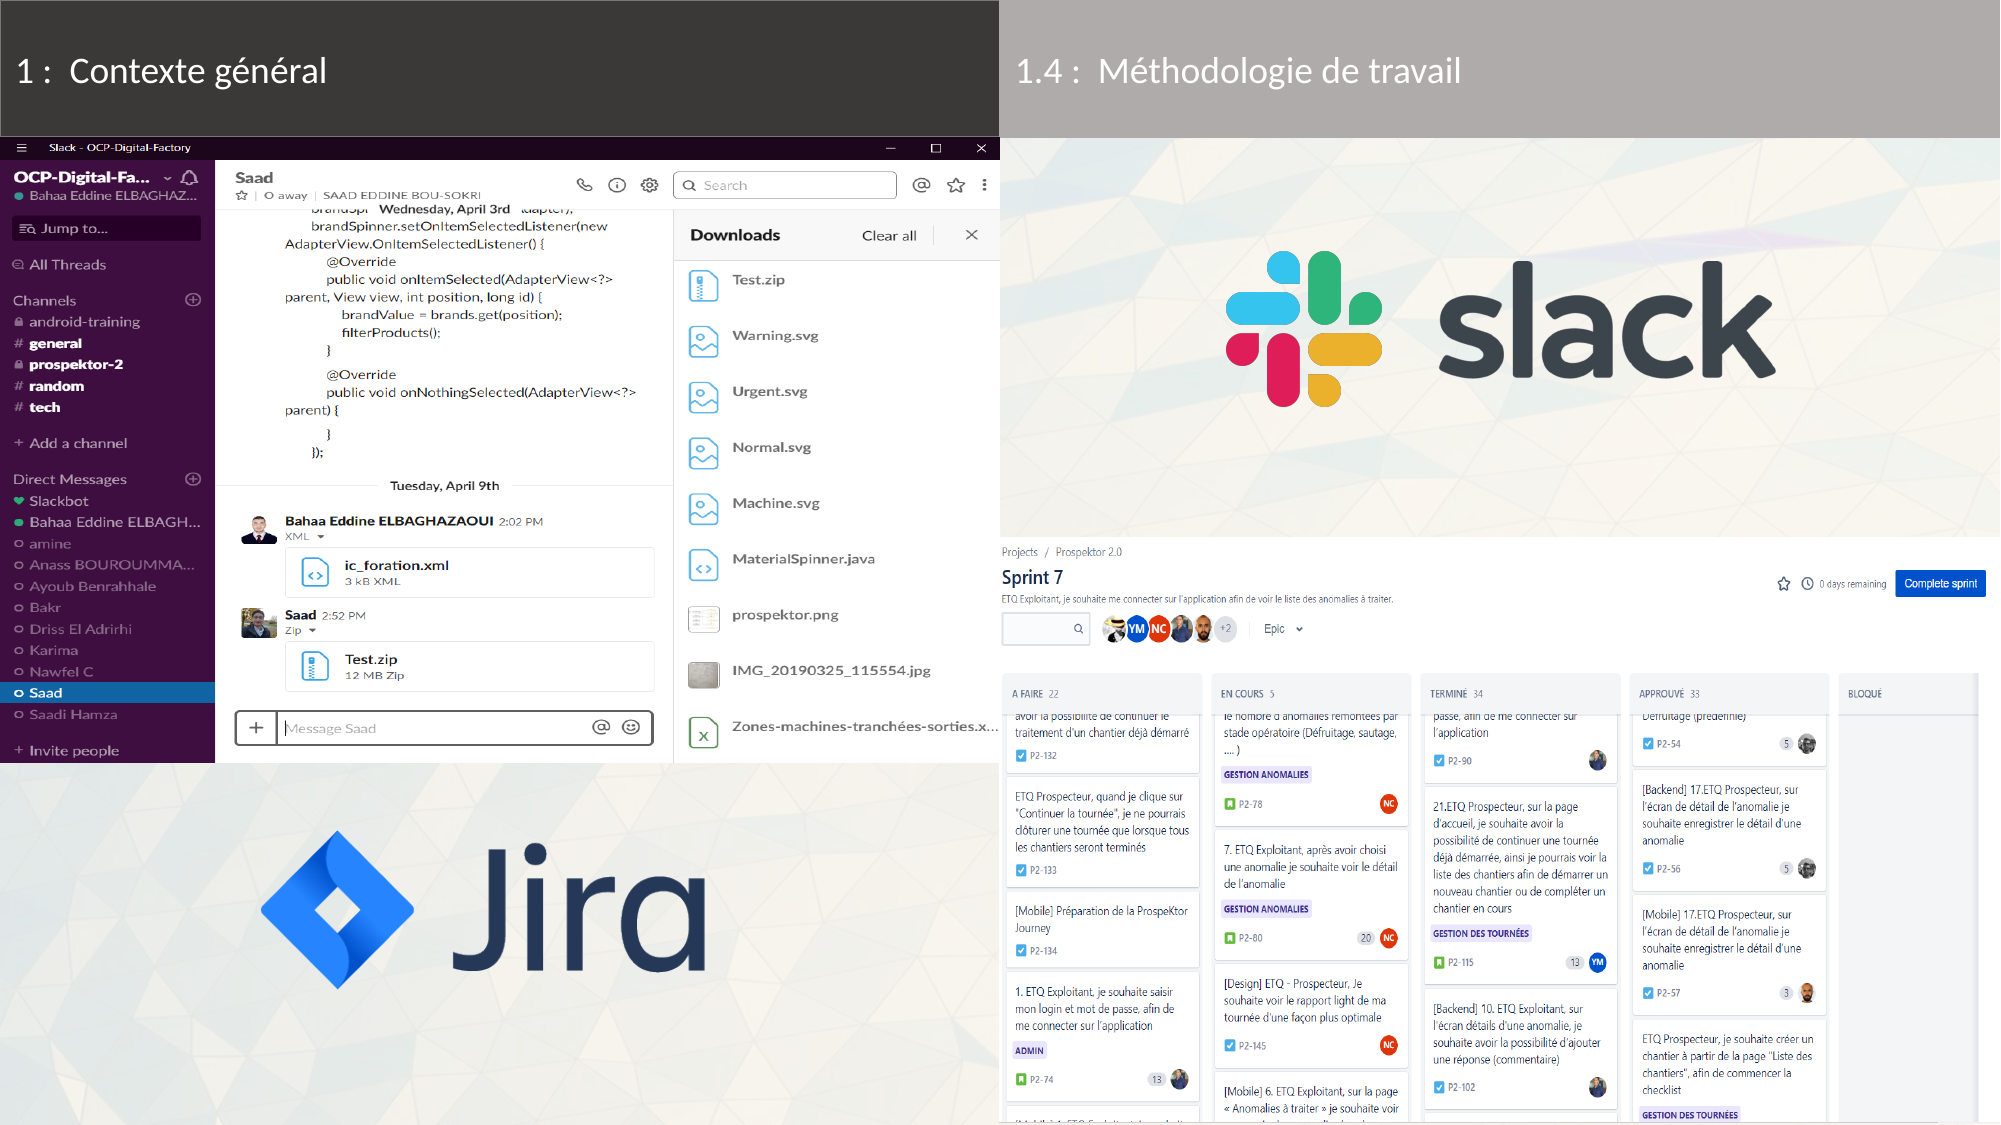

1 : Contexte général
1.4 : Méthodologie de travail